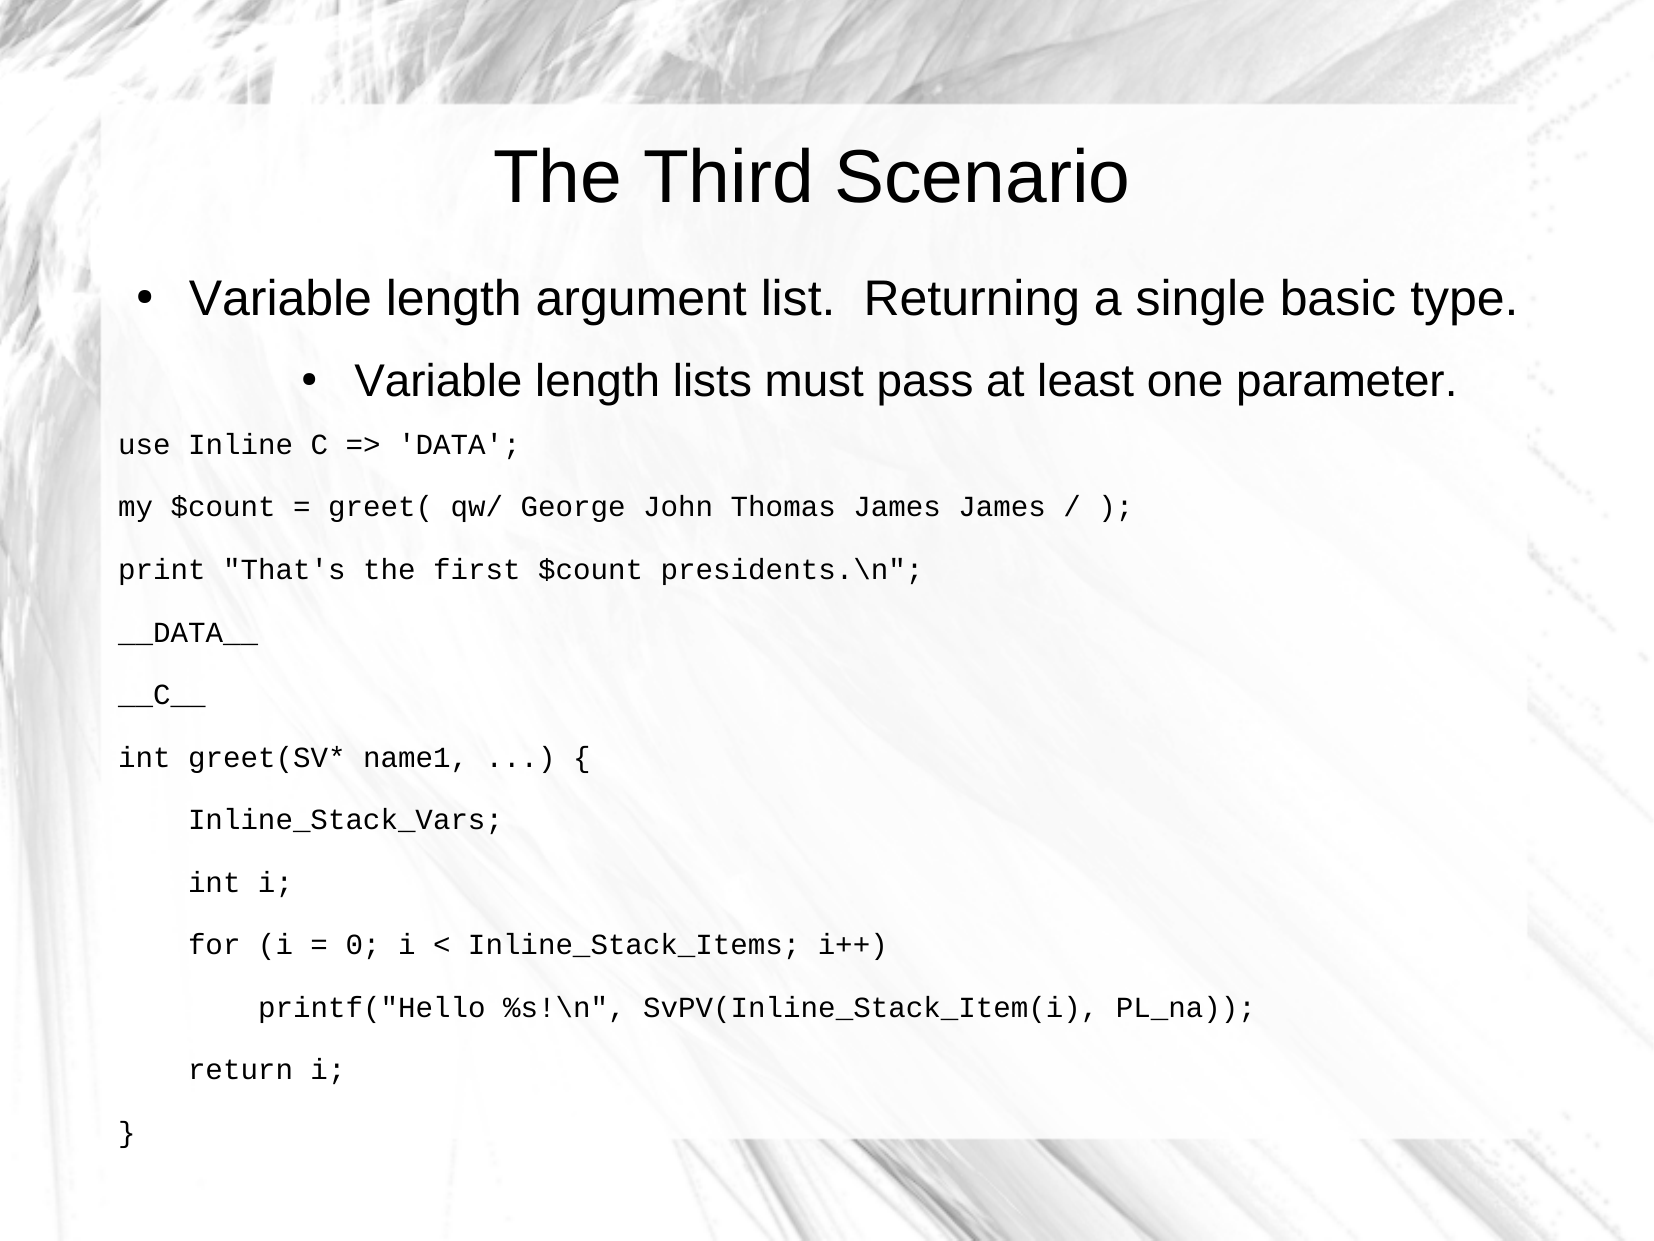

# The Third Scenario
Variable length argument list. Returning a single basic type.
Variable length lists must pass at least one parameter.
use Inline C => 'DATA';
my $count = greet( qw/ George John Thomas James James / );
print "That's the first $count presidents.\n";
__DATA__
__C__
int greet(SV* name1, ...) {
 Inline_Stack_Vars;
 int i;
 for (i = 0; i < Inline_Stack_Items; i++)
 printf("Hello %s!\n", SvPV(Inline_Stack_Item(i), PL_na));
 return i;
}